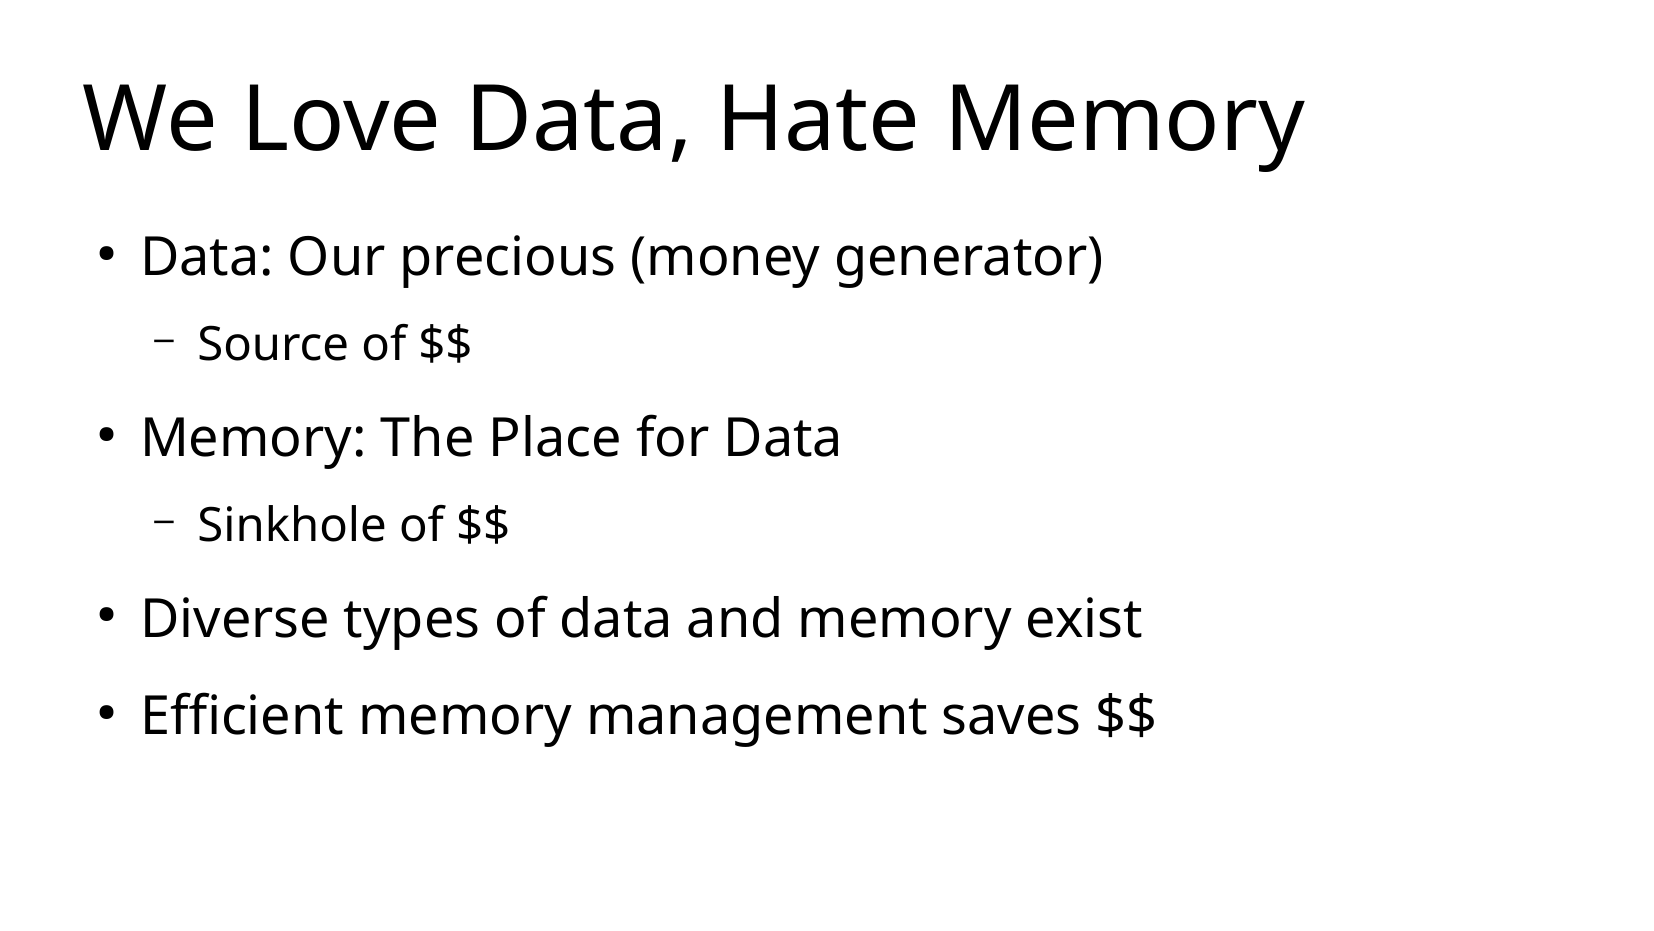

# We Love Data, Hate Memory
Data: Our precious (money generator)
Source of $$
Memory: The Place for Data
Sinkhole of $$
Diverse types of data and memory exist
Efficient memory management saves $$